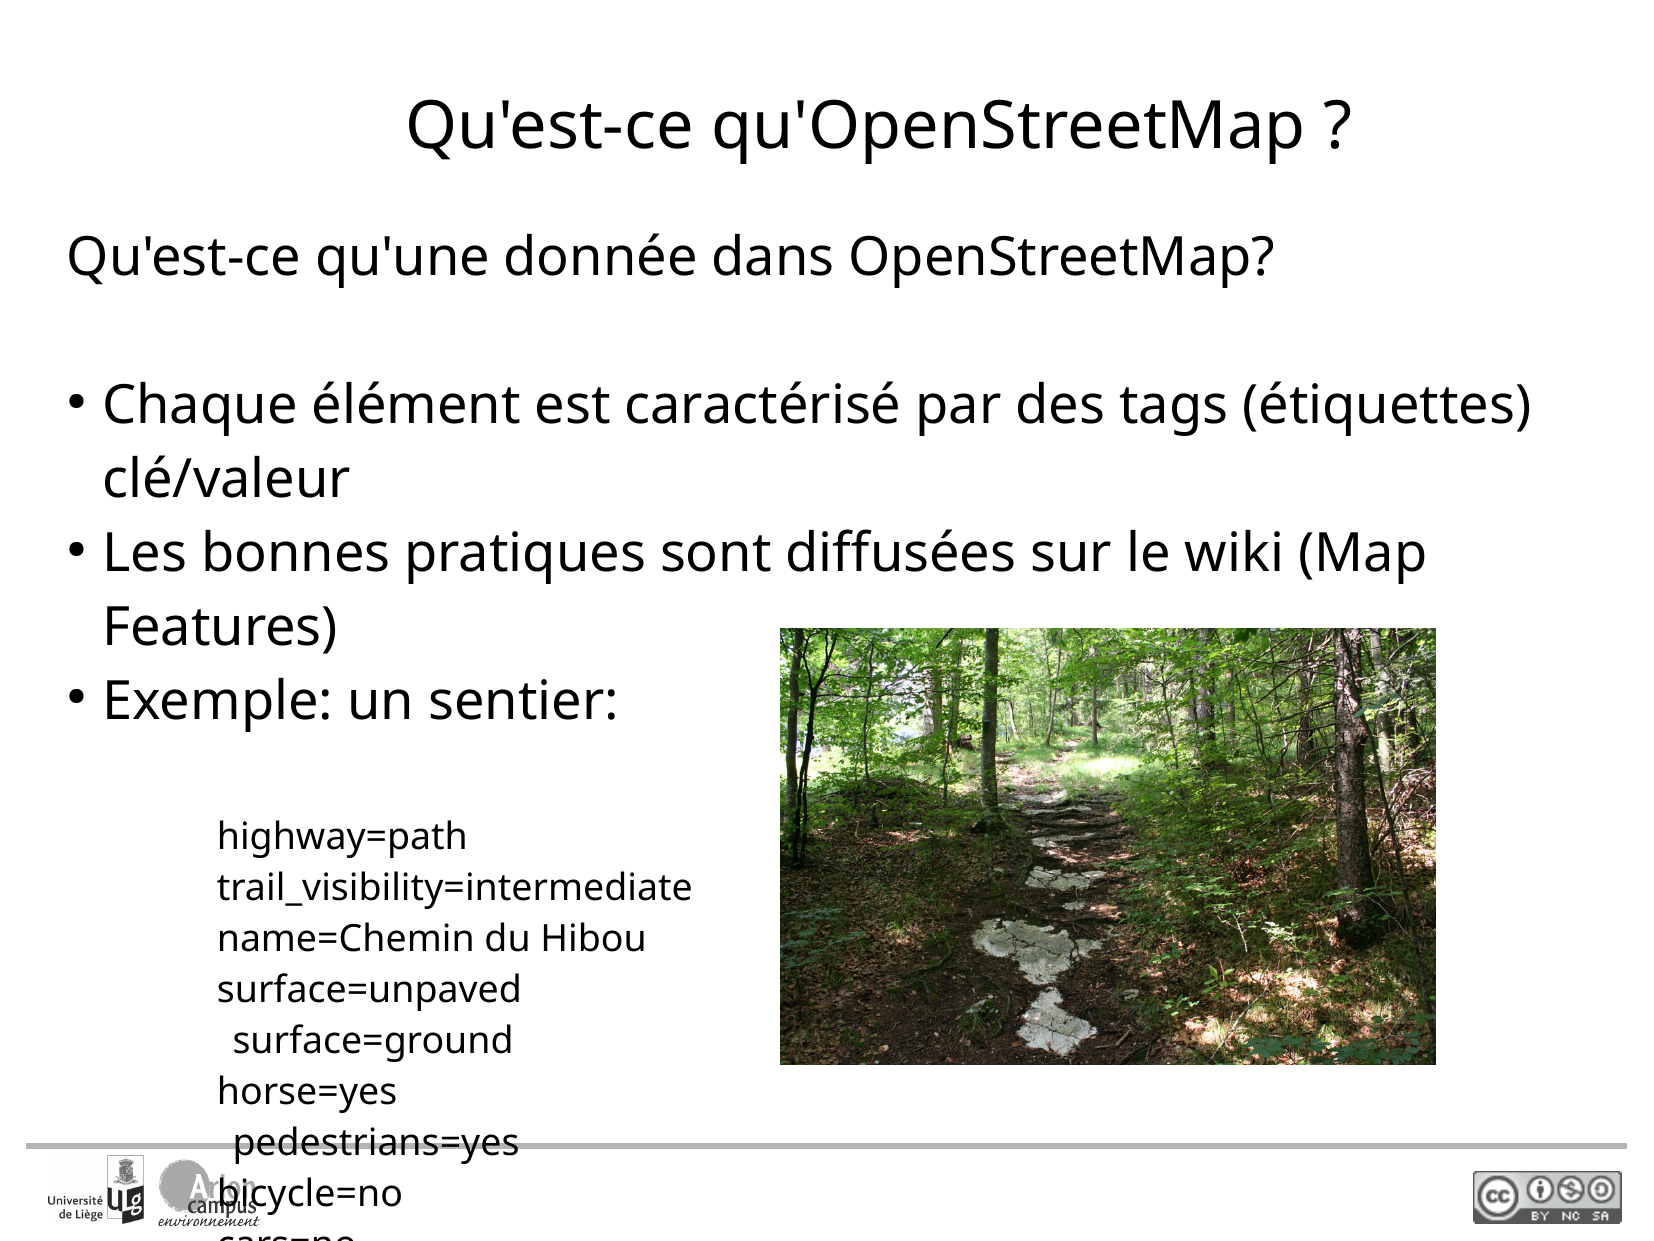

# Qu'est-ce qu'OpenStreetMap ?
Qu'est-ce qu'une donnée dans OpenStreetMap?
Chaque élément est caractérisé par des tags (étiquettes) clé/valeur
Les bonnes pratiques sont diffusées sur le wiki (Map Features)
Exemple: un sentier:
		highway=path
		trail_visibility=intermediate
		name=Chemin du Hibou
		surface=unpaved
 surface=ground
		horse=yes
 pedestrians=yes
		bicycle=no
		cars=no
		...